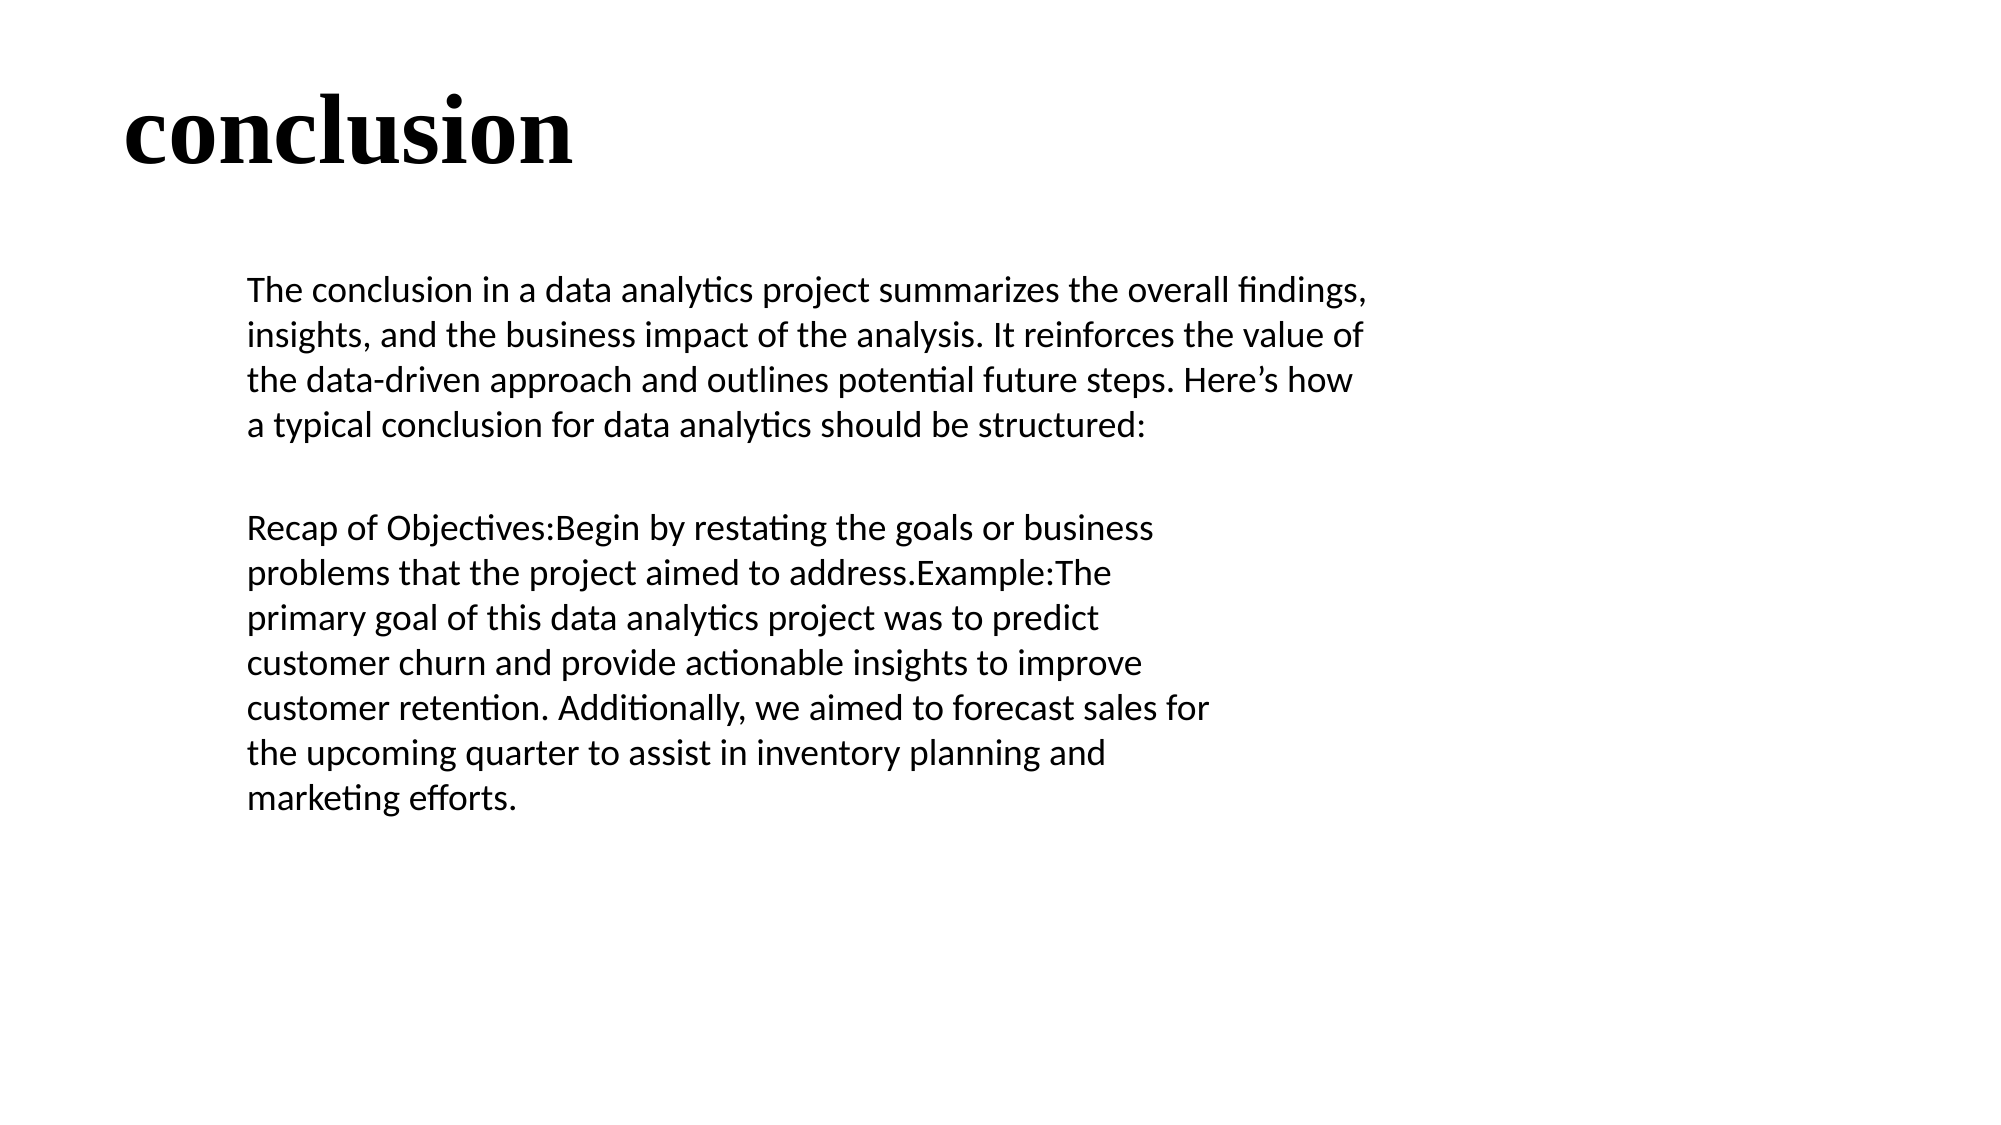

# conclusion
The conclusion in a data analytics project summarizes the overall findings, insights, and the business impact of the analysis. It reinforces the value of the data-driven approach and outlines potential future steps. Here’s how a typical conclusion for data analytics should be structured:
Recap of Objectives:Begin by restating the goals or business problems that the project aimed to address.Example:The primary goal of this data analytics project was to predict customer churn and provide actionable insights to improve customer retention. Additionally, we aimed to forecast sales for the upcoming quarter to assist in inventory planning and marketing efforts.